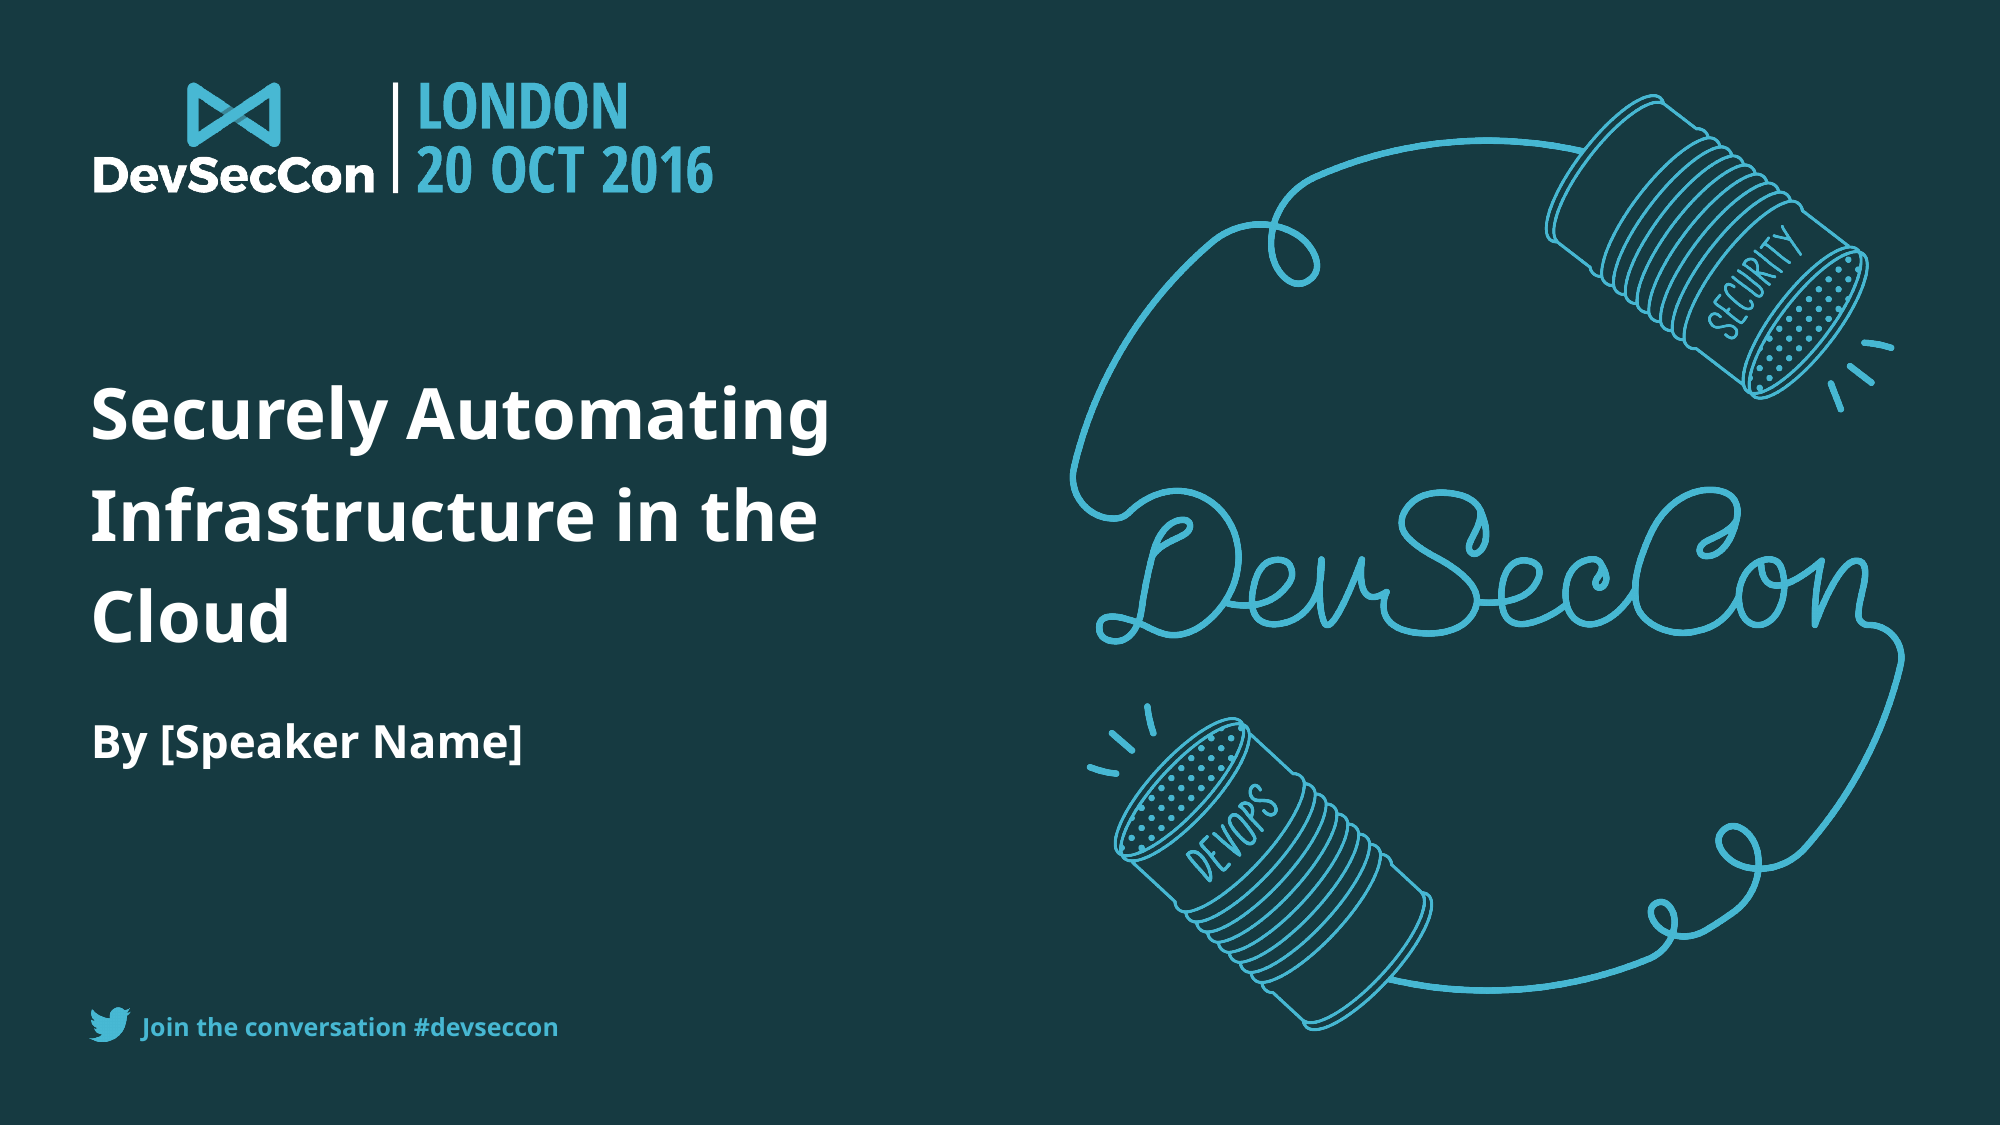

Securely Automating Infrastructure in the Cloud
# By [Speaker Name]